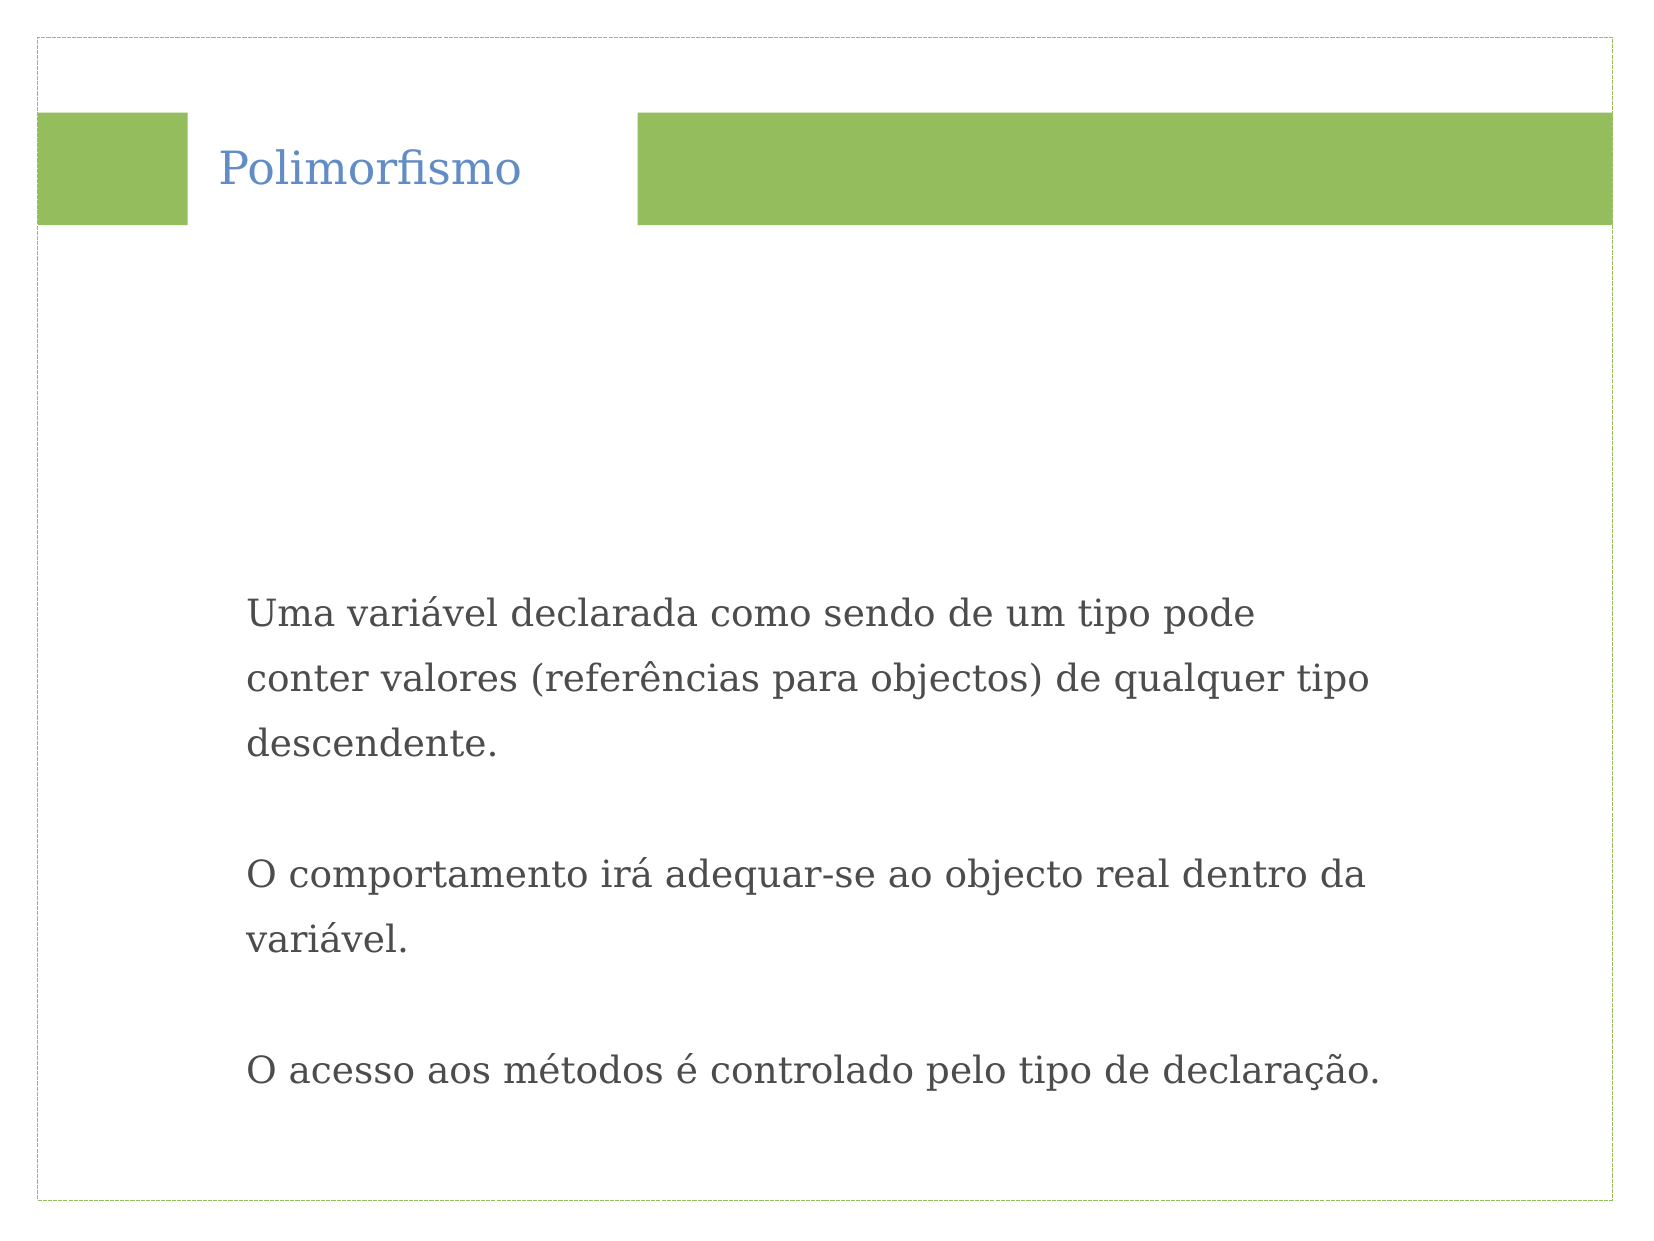

Polimorfismo
Uma variável declarada como sendo de um tipo pode conter valores (referências para objectos) de qualquer tipo descendente.
O comportamento irá adequar-se ao objecto real dentro da variável.
O acesso aos métodos é controlado pelo tipo de declaração.